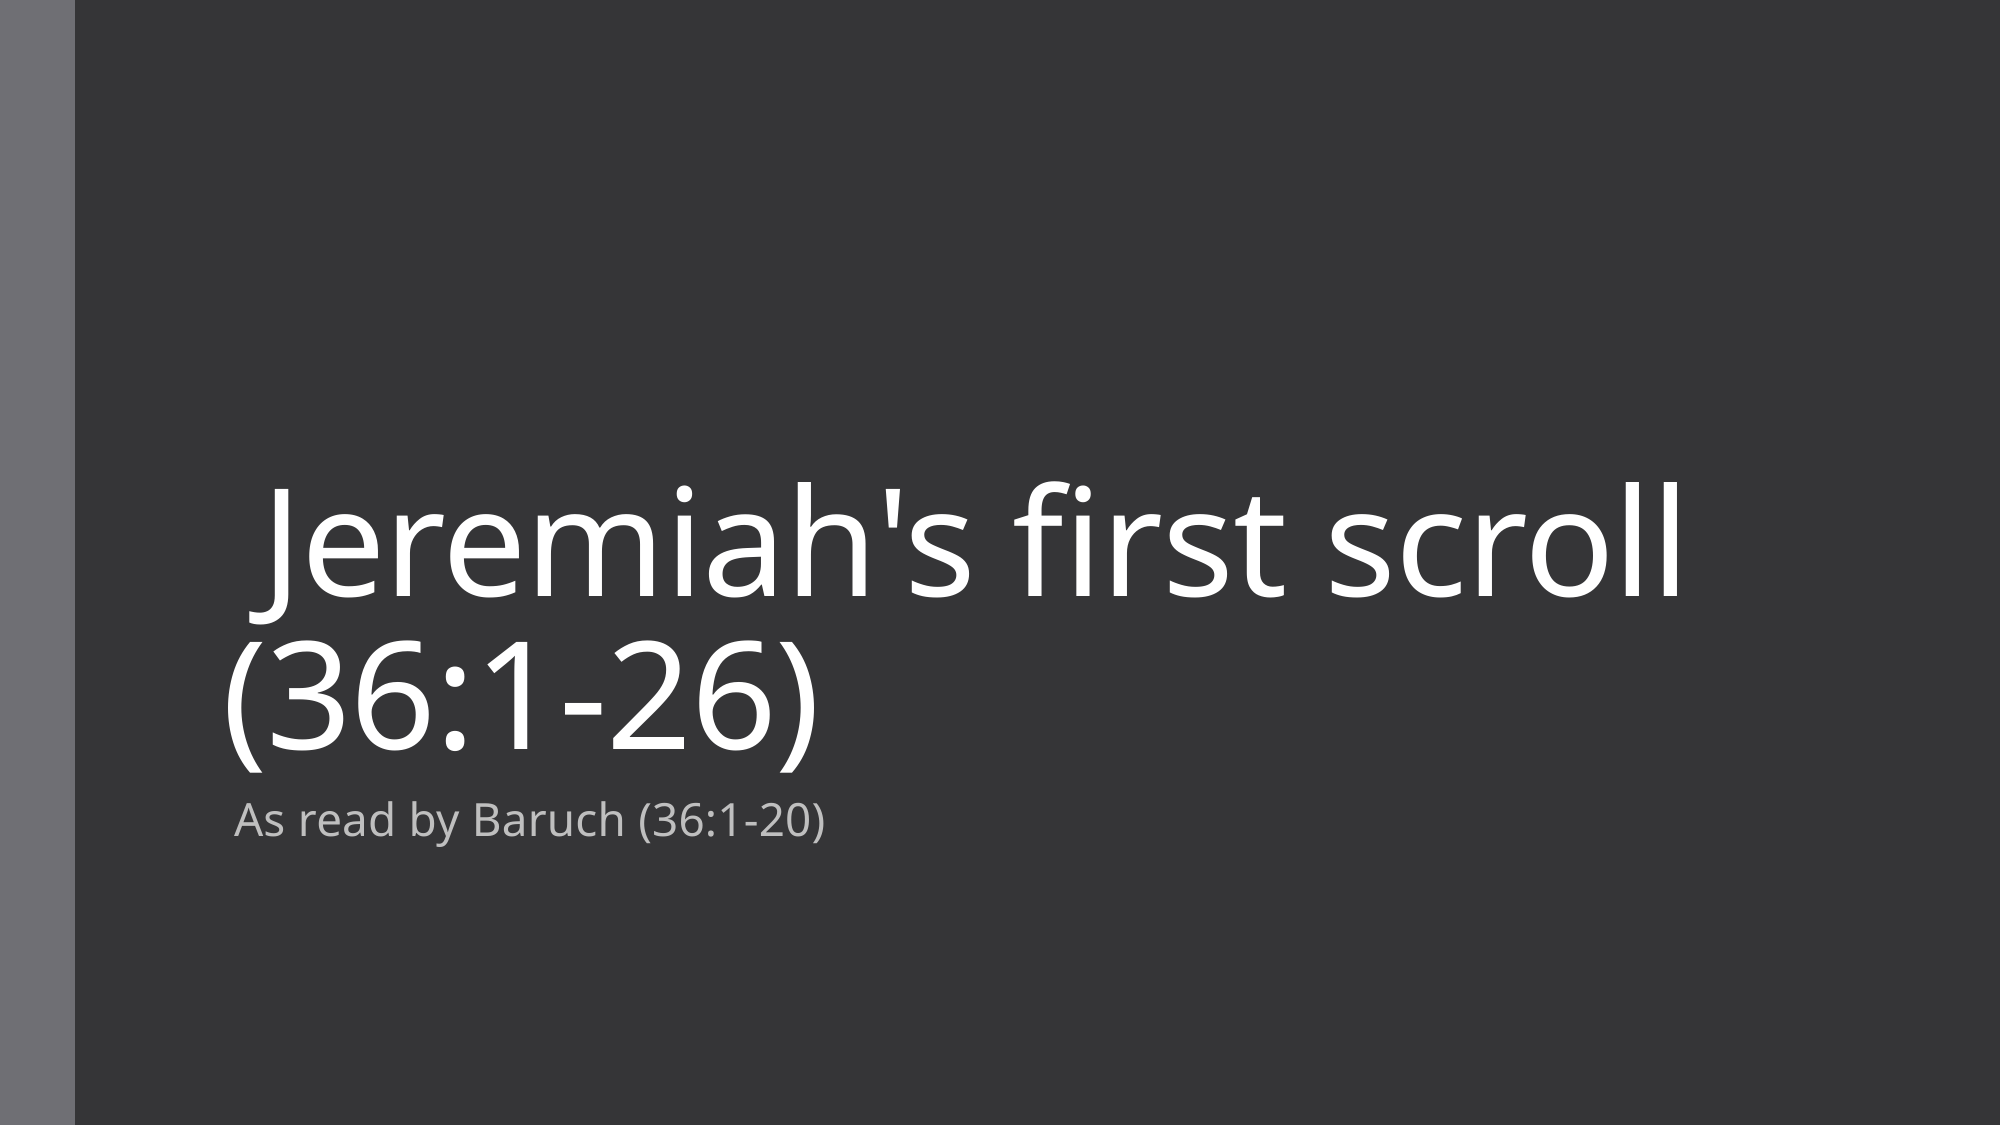

# Jeremiah's first scroll (36:1-26)
 As read by Baruch (36:1-20)